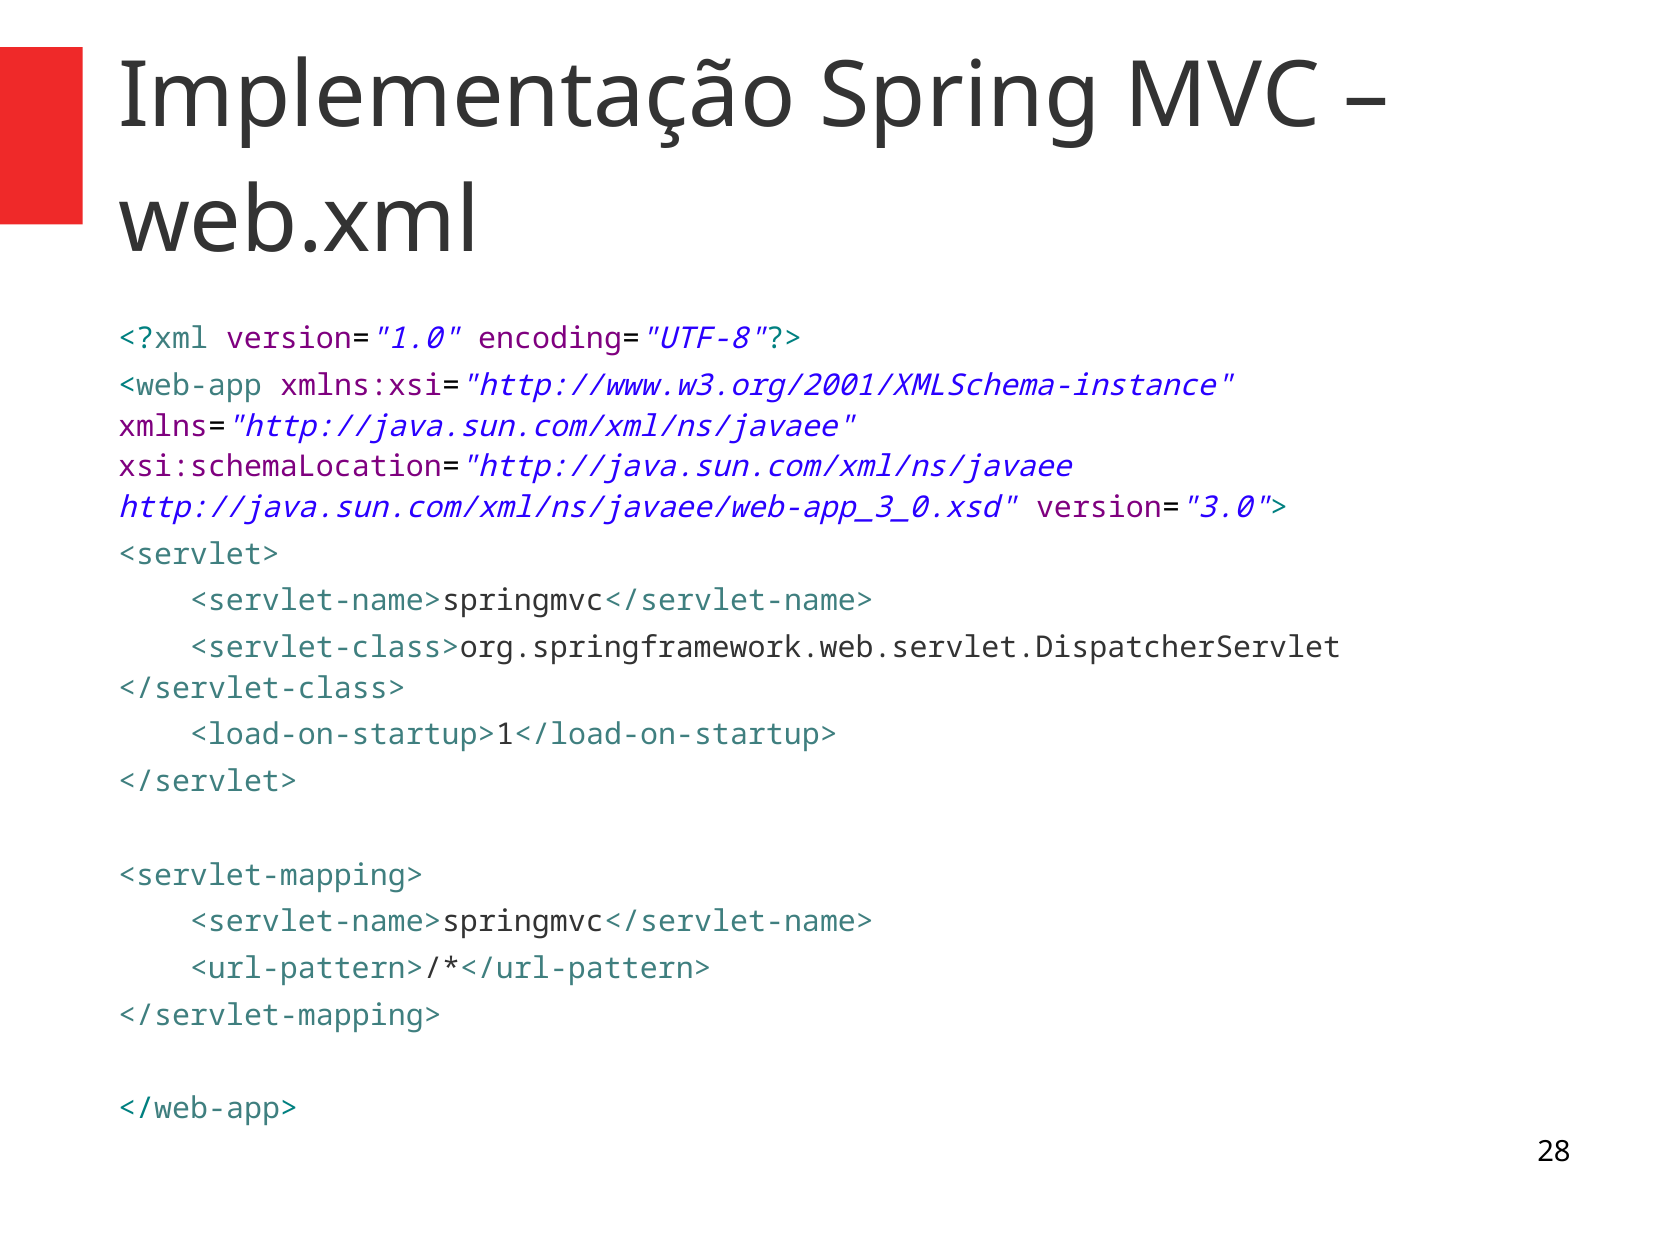

# Implementação Spring MVC – web.xml
<?xml version="1.0" encoding="UTF-8"?>
<web-app xmlns:xsi="http://www.w3.org/2001/XMLSchema-instance" xmlns="http://java.sun.com/xml/ns/javaee" xsi:schemaLocation="http://java.sun.com/xml/ns/javaee http://java.sun.com/xml/ns/javaee/web-app_3_0.xsd" version="3.0">
<servlet>
 <servlet-name>springmvc</servlet-name>
 <servlet-class>org.springframework.web.servlet.DispatcherServlet </servlet-class>
 <load-on-startup>1</load-on-startup>
</servlet>
<servlet-mapping>
 <servlet-name>springmvc</servlet-name>
 <url-pattern>/*</url-pattern>
</servlet-mapping>
</web-app>
28